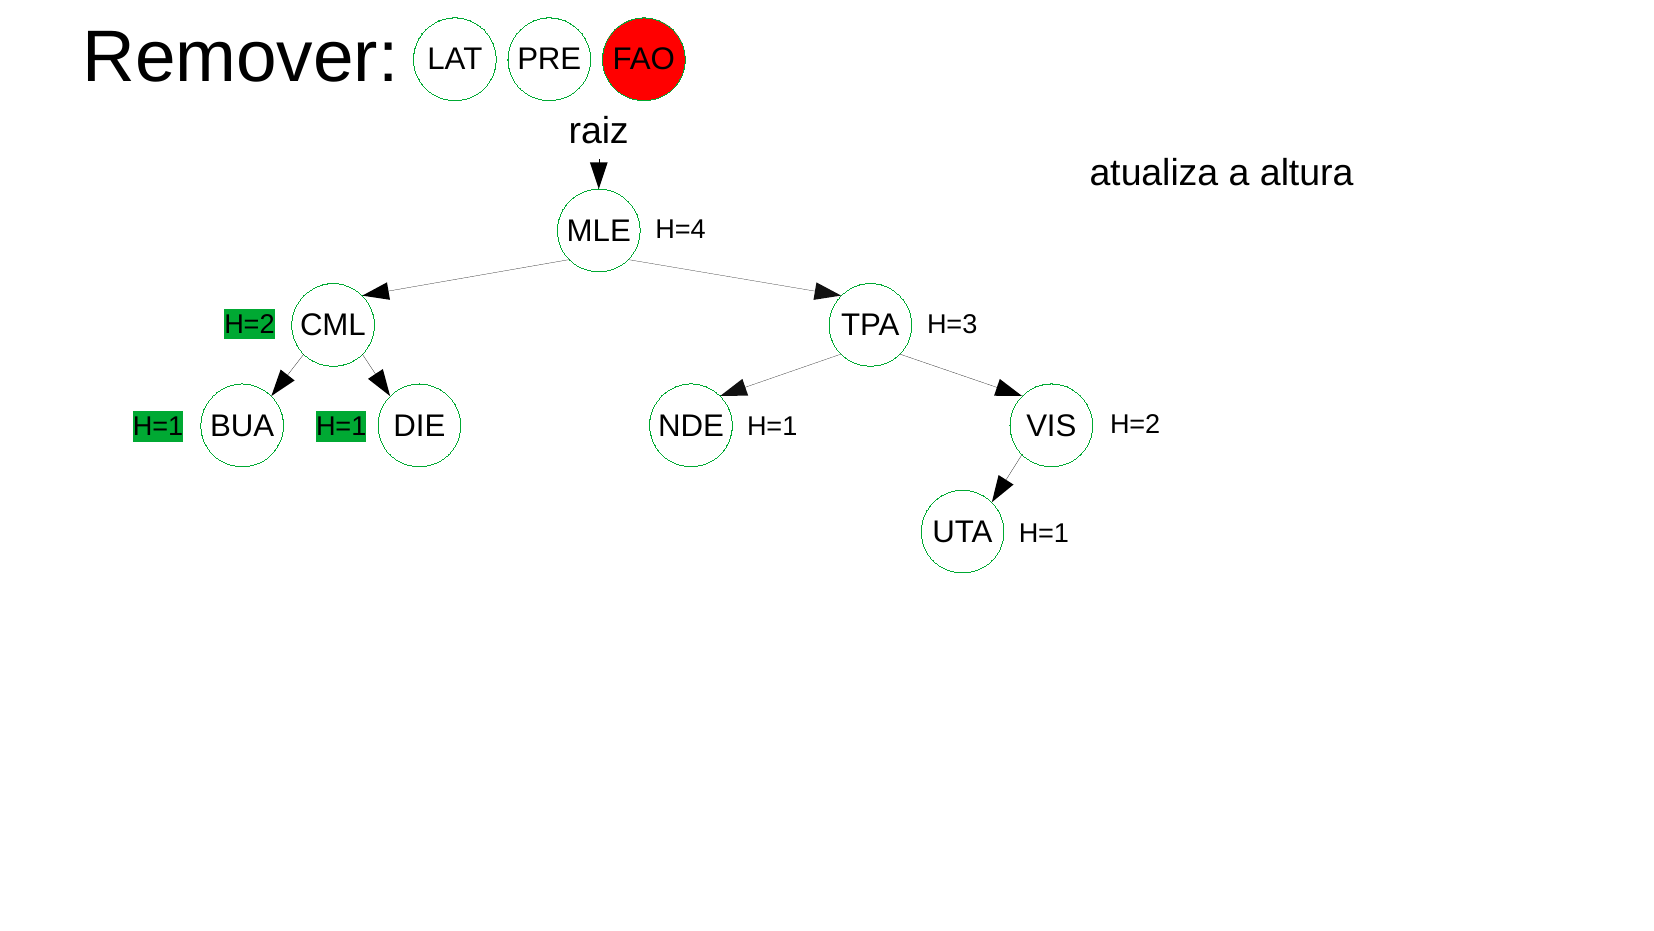

# Remover:
LAT
PRE
LAT
PRE
FAO
FAO
raiz
atualiza a altura
MLE
H=4
TPA
CML
H=3
H=2
NDE
VIS
BUA
VIS
DIE
H=2
H=1
H=1
H=1
UTA
H=1